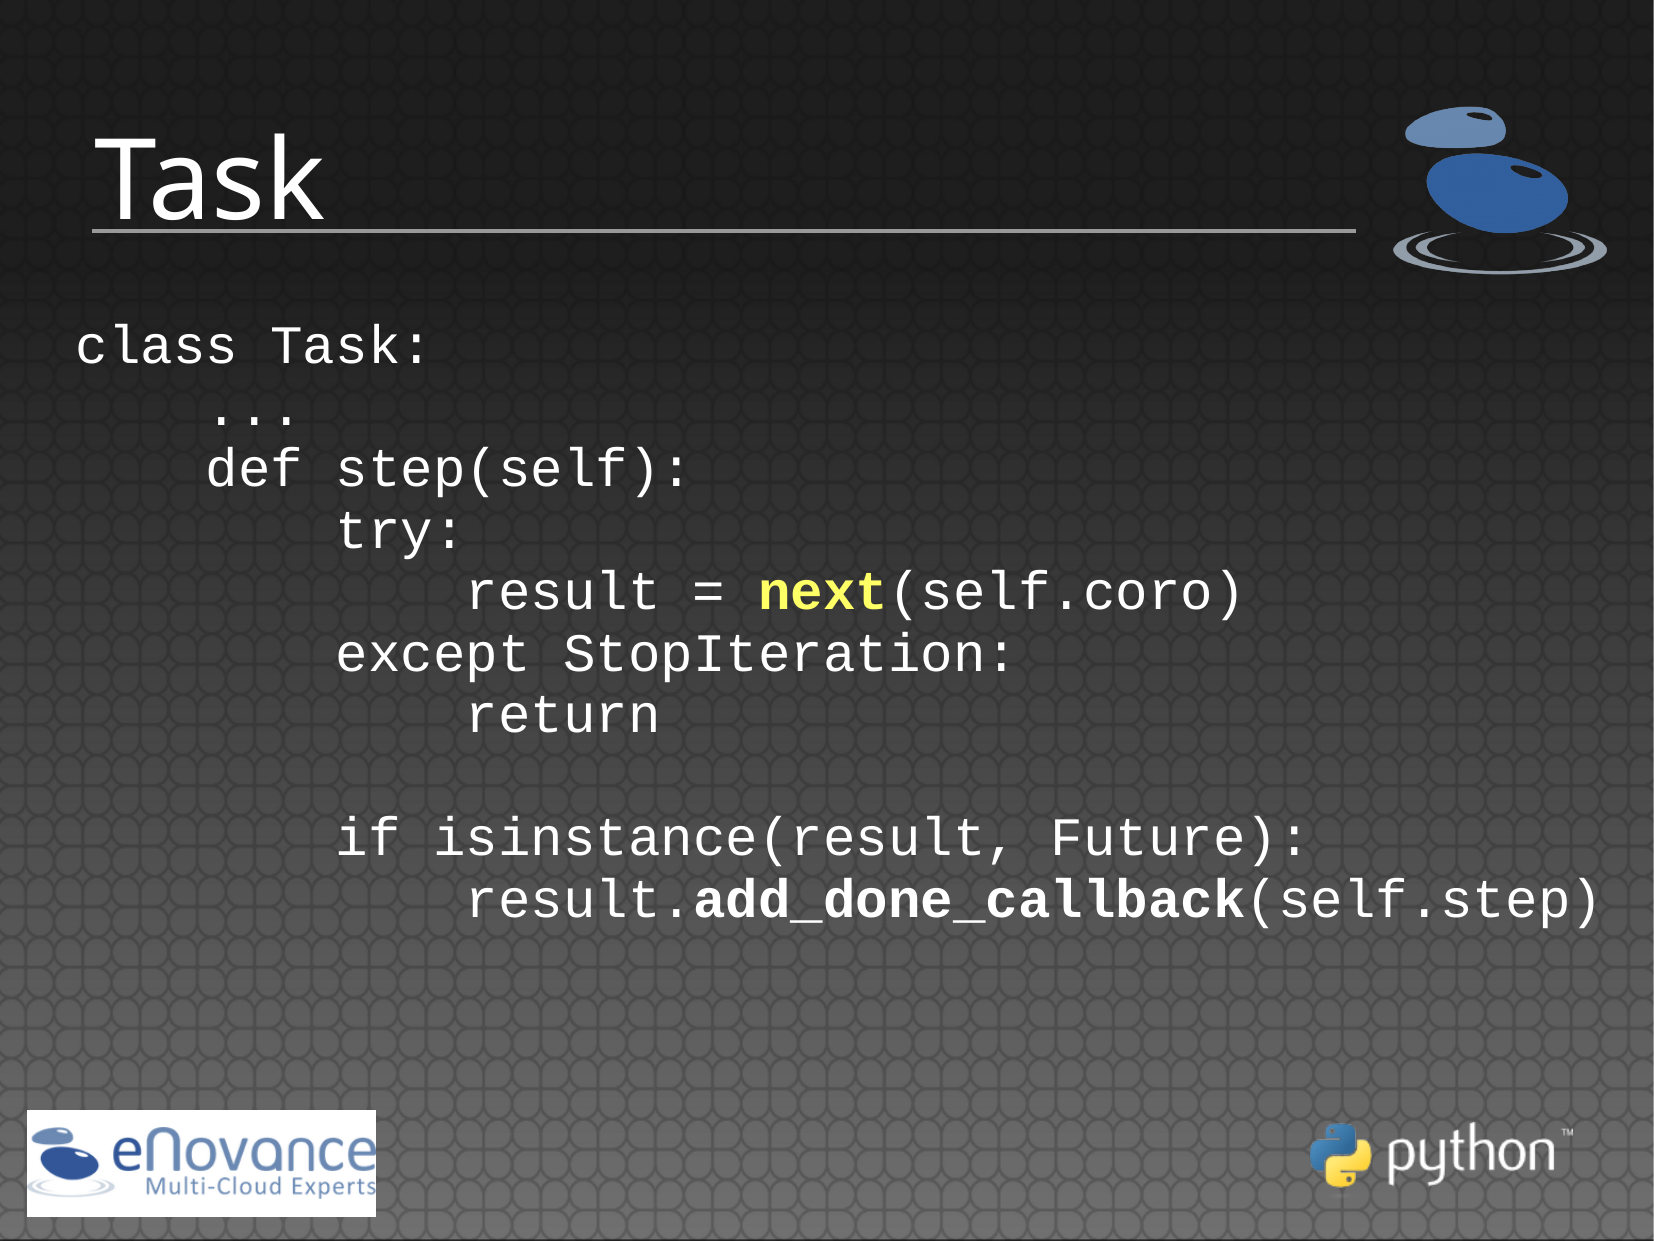

# Task
class Task:
 ...
 def step(self):
 try:
 result = next(self.coro)
 except StopIteration:
 return
 if isinstance(result, Future):
 result.add_done_callback(self.step)